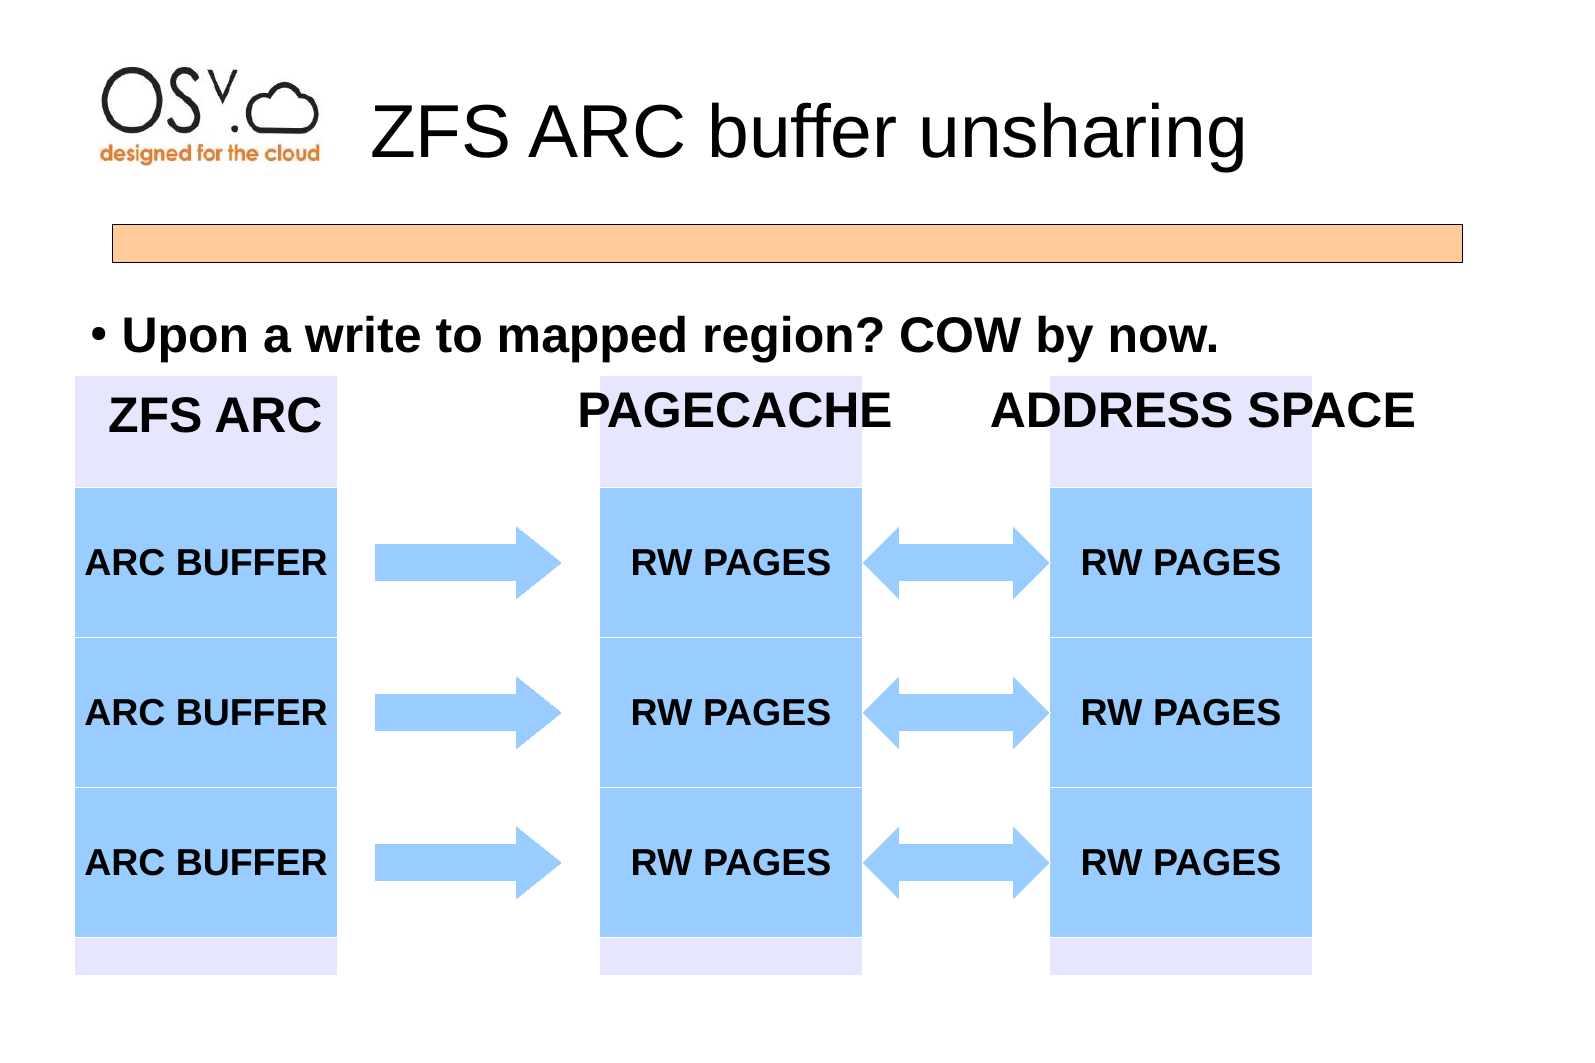

# ZFS ARC buffer unsharing
 Upon a write to mapped region? COW by now.
PAGECACHE
ADDRESS SPACE
ZFS ARC
ARC BUFFER
RW PAGES
RW PAGES
ARC BUFFER
RW PAGES
RW PAGES
ARC BUFFER
RW PAGES
RW PAGES